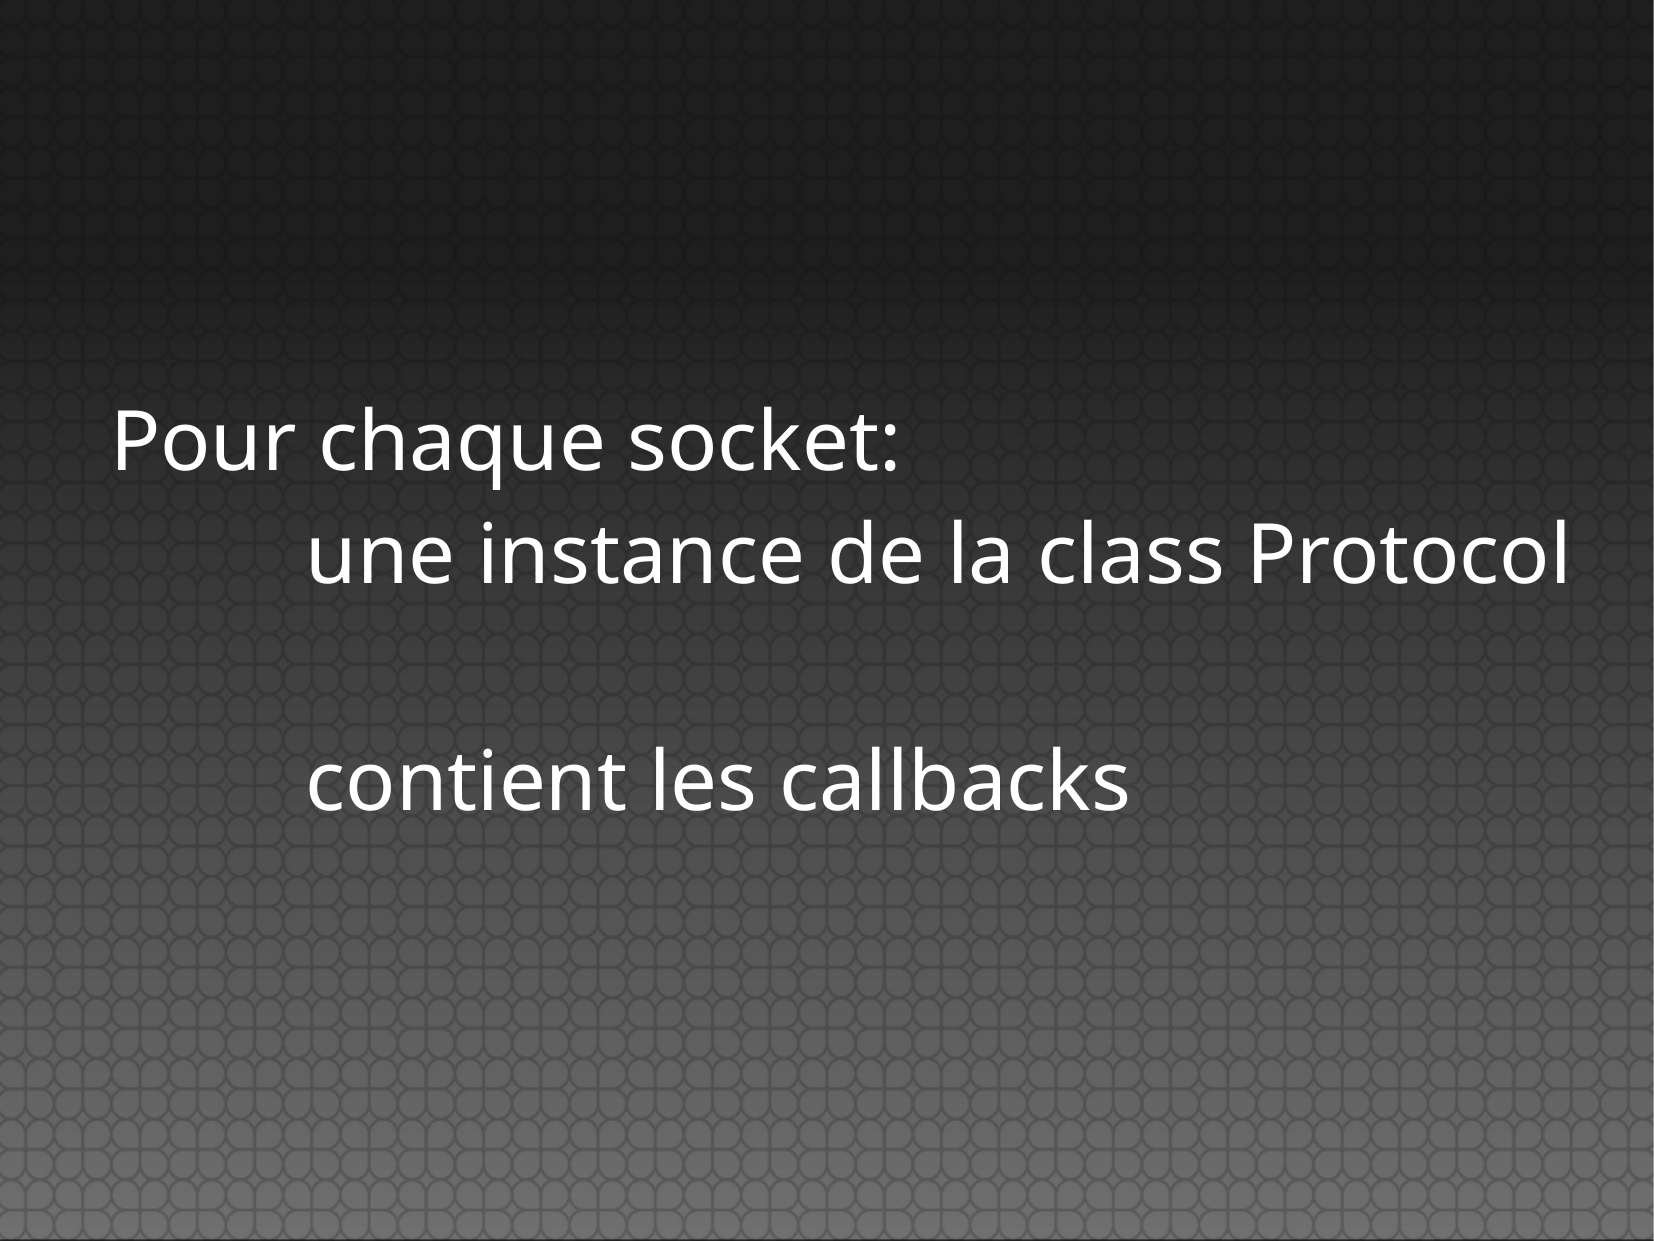

# Pour chaque socket: une instance de la class Protocol contient les callbacks